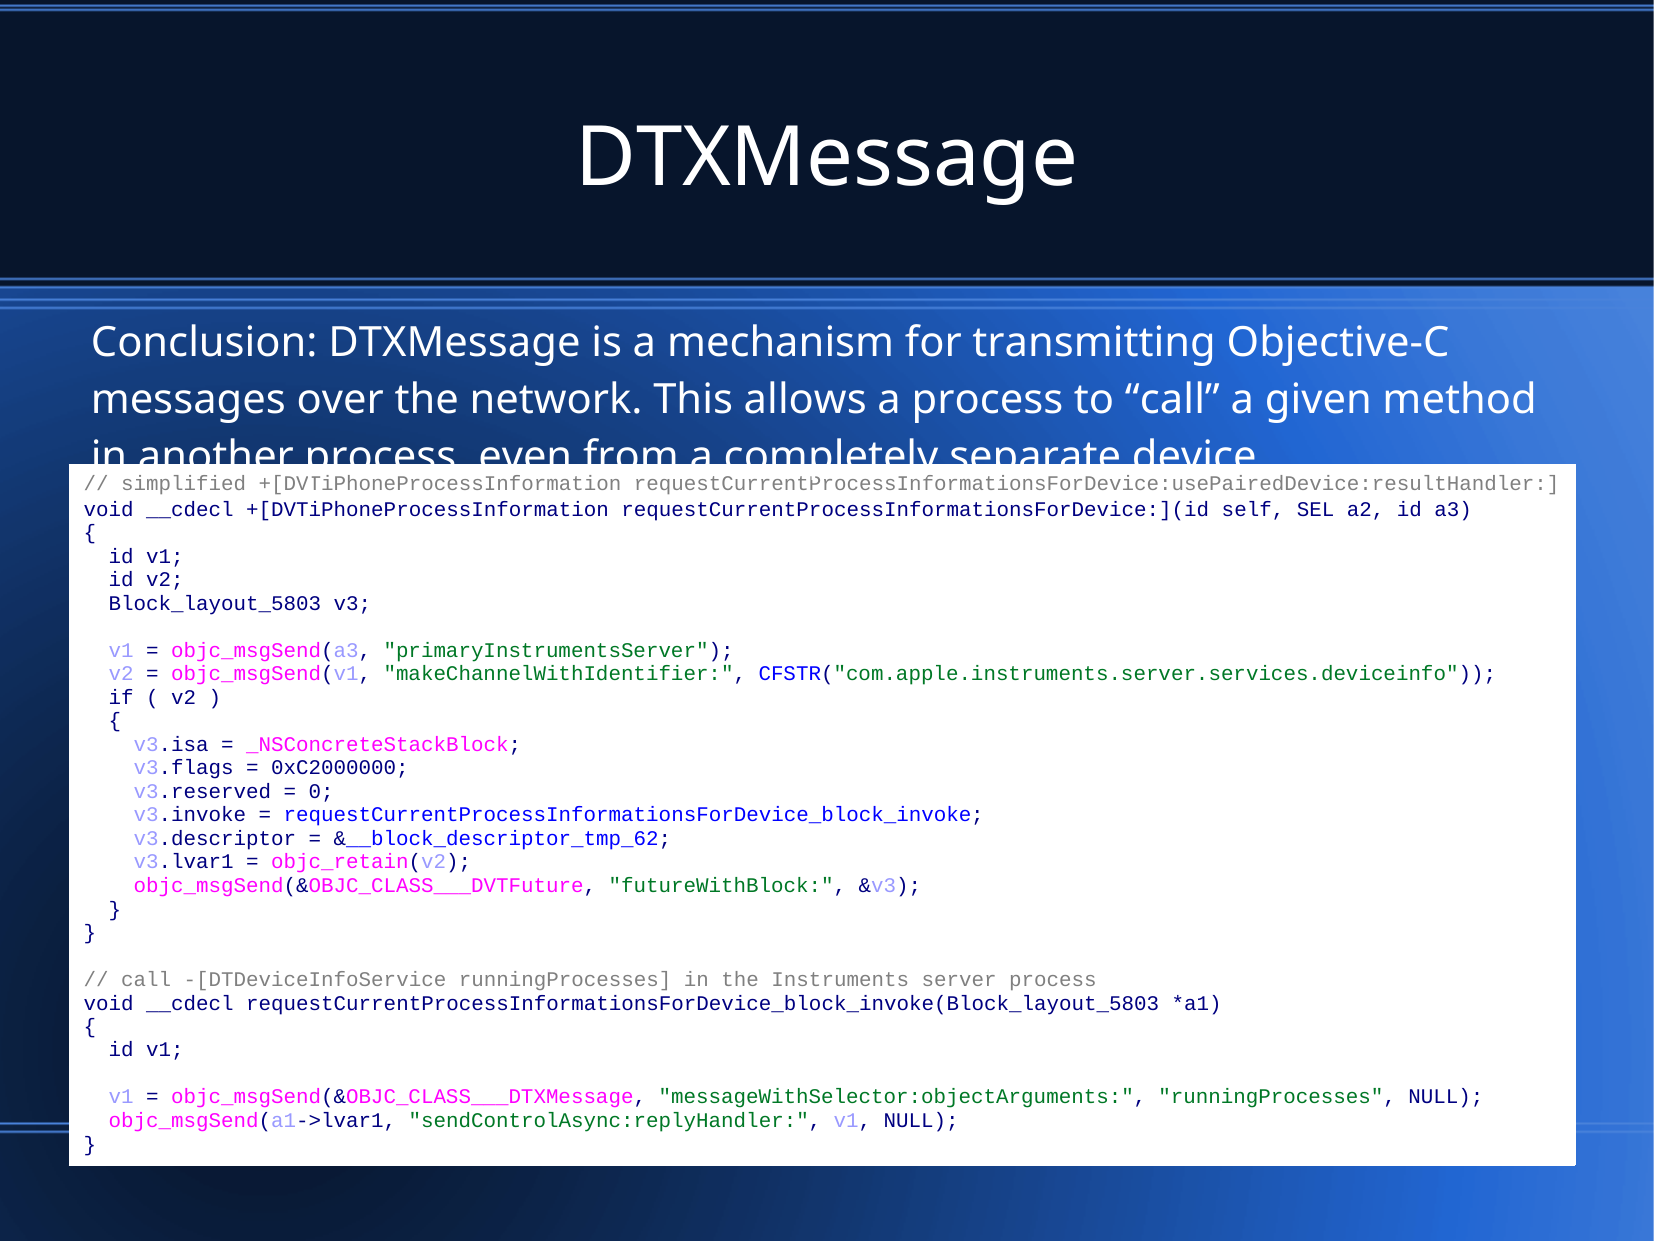

# DTXMessage
Conclusion: DTXMessage is a mechanism for transmitting Objective-C messages over the network. This allows a process to “call” a given method in another process, even from a completely separate device.
| ﻿// simplified +[DVTiPhoneProcessInformation requestCurrentProcessInformationsForDevice:usePairedDevice:resultHandler:] void \_\_cdecl +[DVTiPhoneProcessInformation requestCurrentProcessInformationsForDevice:](id self, SEL a2, id a3) { id v1; id v2; Block\_layout\_5803 v3; v1 = objc\_msgSend(a3, "primaryInstrumentsServer"); v2 = objc\_msgSend(v1, "makeChannelWithIdentifier:", CFSTR("com.apple.instruments.server.services.deviceinfo")); if ( v2 ) { v3.isa = \_NSConcreteStackBlock; v3.flags = 0xC2000000; v3.reserved = 0; v3.invoke = requestCurrentProcessInformationsForDevice\_block\_invoke; v3.descriptor = &\_\_block\_descriptor\_tmp\_62; v3.lvar1 = objc\_retain(v2); objc\_msgSend(&OBJC\_CLASS\_\_\_DVTFuture, "futureWithBlock:", &v3); } } // call -[DTDeviceInfoService runningProcesses] in the Instruments server process void \_\_cdecl requestCurrentProcessInformationsForDevice\_block\_invoke(Block\_layout\_5803 \*a1) { id v1; v1 = objc\_msgSend(&OBJC\_CLASS\_\_\_DTXMessage, "messageWithSelector:objectArguments:", "runningProcesses", NULL); objc\_msgSend(a1->lvar1, "sendControlAsync:replyHandler:", v1, NULL); } |
| --- |